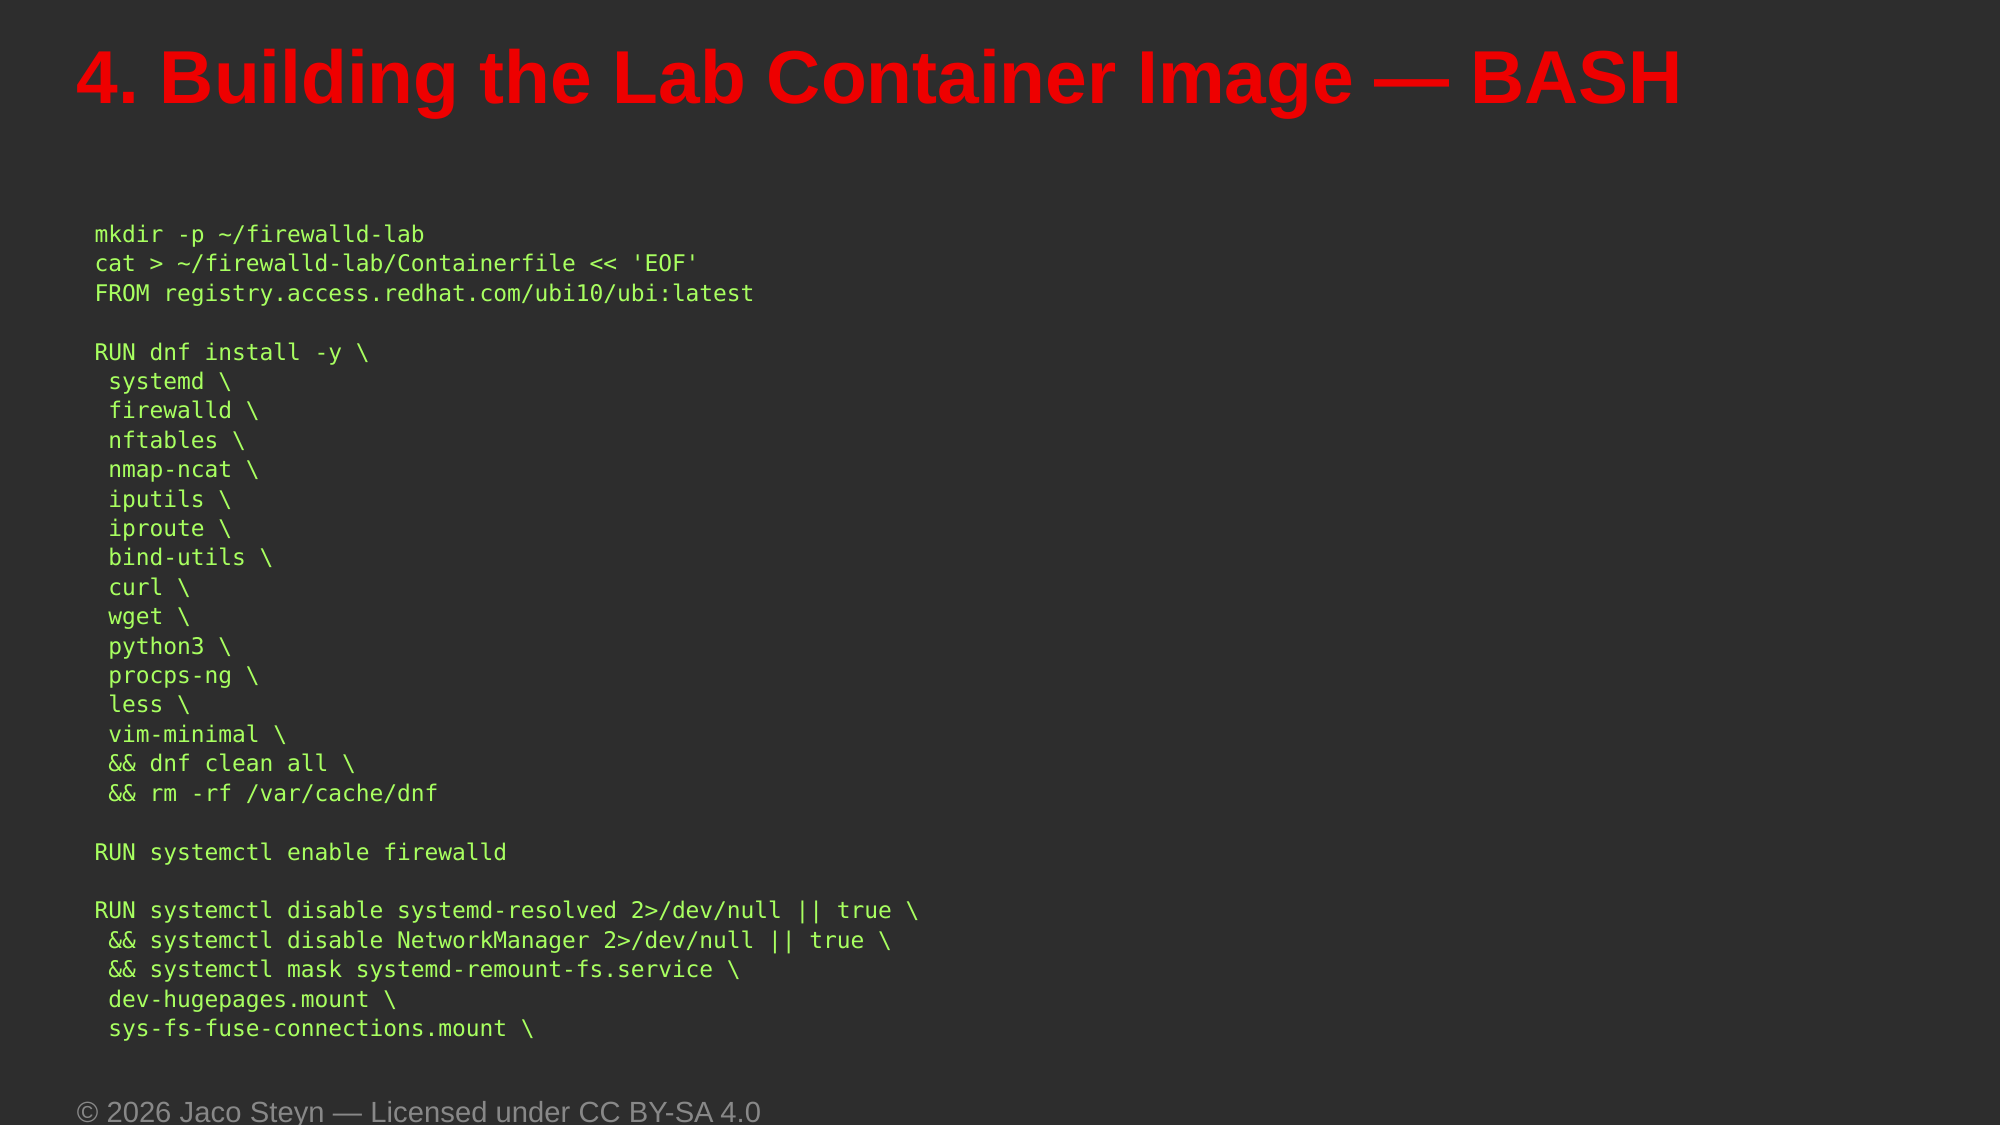

4. Building the Lab Container Image — BASH
mkdir -p ~/firewalld-lab
cat > ~/firewalld-lab/Containerfile << 'EOF'
FROM registry.access.redhat.com/ubi10/ubi:latest
RUN dnf install -y \
 systemd \
 firewalld \
 nftables \
 nmap-ncat \
 iputils \
 iproute \
 bind-utils \
 curl \
 wget \
 python3 \
 procps-ng \
 less \
 vim-minimal \
 && dnf clean all \
 && rm -rf /var/cache/dnf
RUN systemctl enable firewalld
RUN systemctl disable systemd-resolved 2>/dev/null || true \
 && systemctl disable NetworkManager 2>/dev/null || true \
 && systemctl mask systemd-remount-fs.service \
 dev-hugepages.mount \
 sys-fs-fuse-connections.mount \
© 2026 Jaco Steyn — Licensed under CC BY-SA 4.0